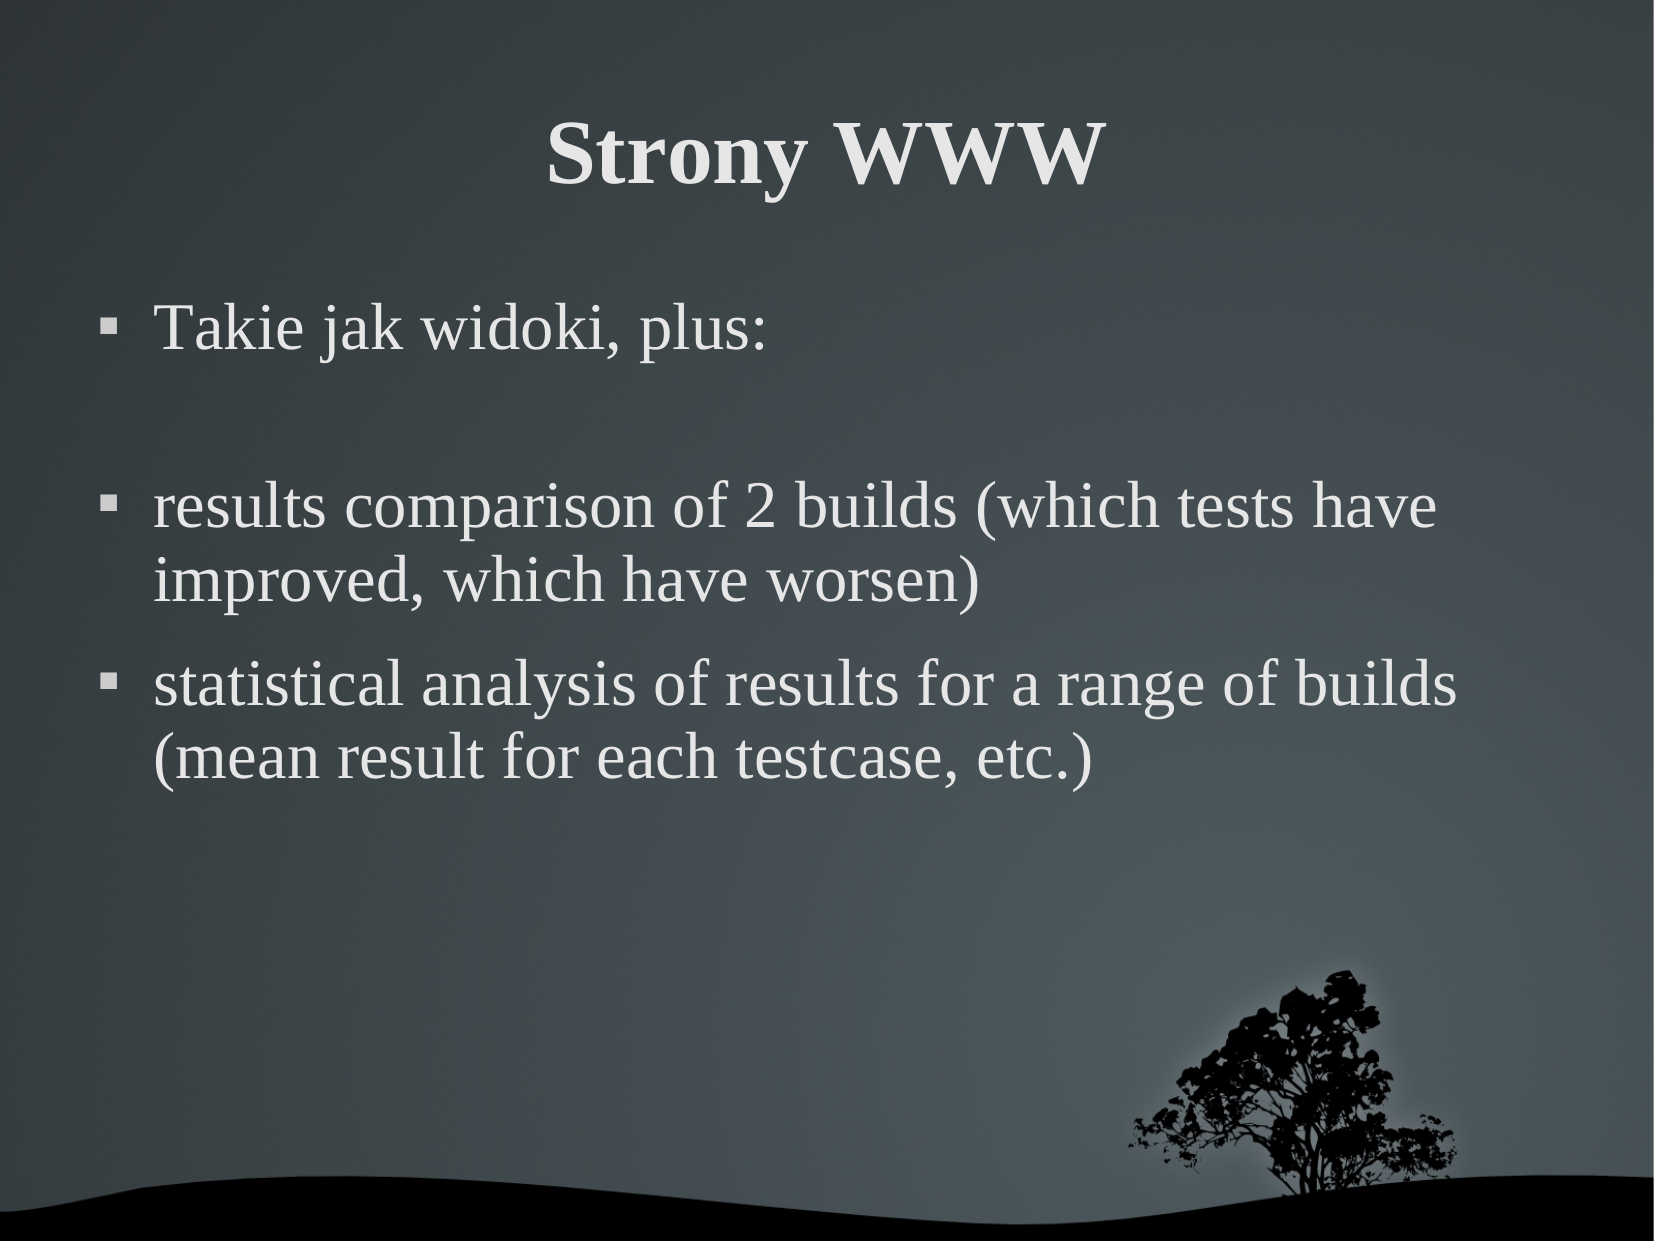

# Strony WWW
Takie jak widoki, plus:
results comparison of 2 builds (which tests have improved, which have worsen)
statistical analysis of results for a range of builds (mean result for each testcase, etc.)